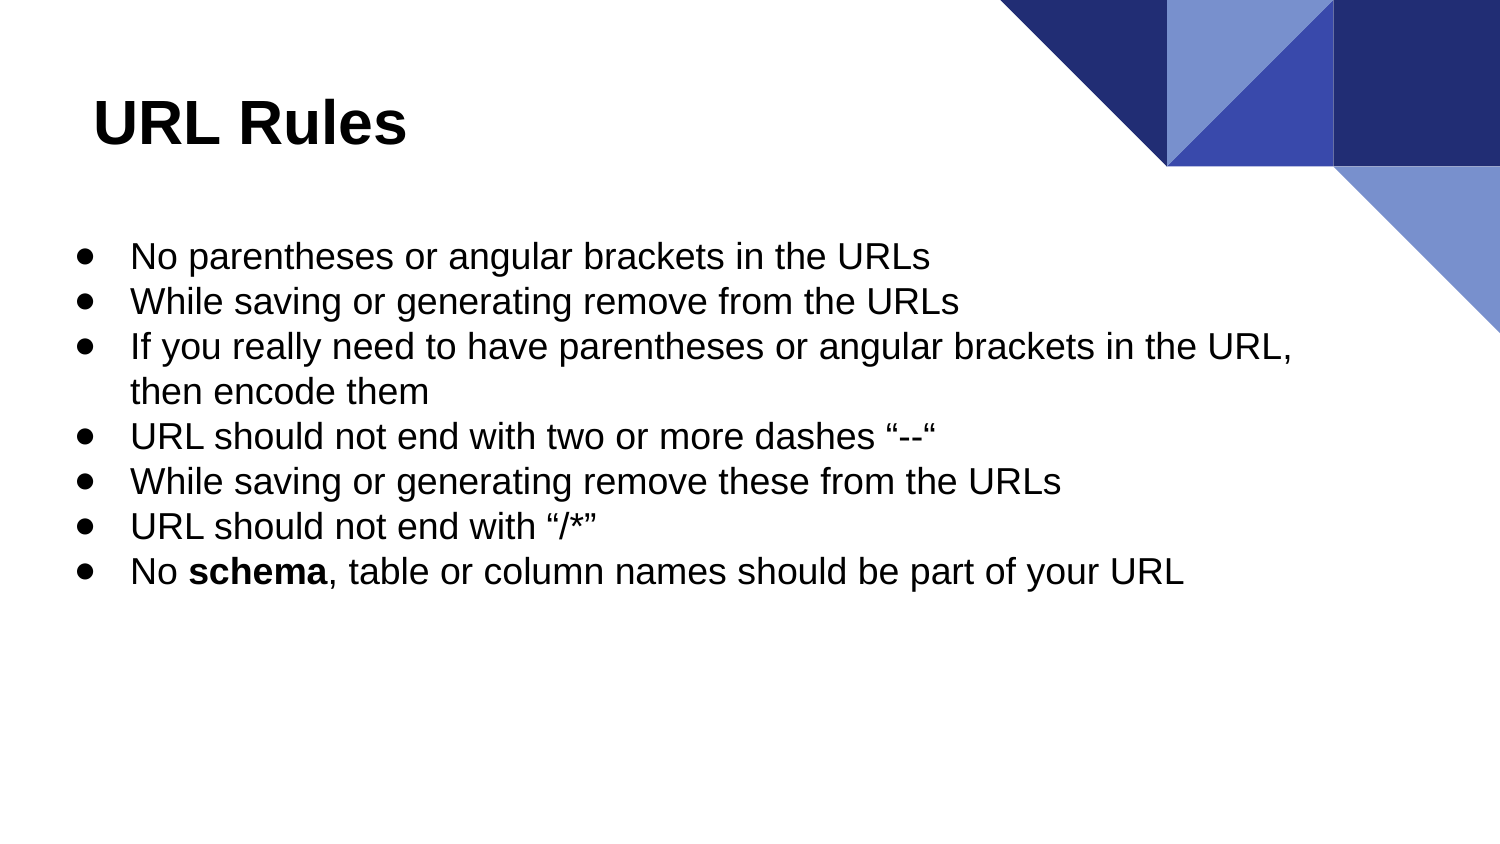

URL Rules
No parentheses or angular brackets in the URLs
While saving or generating remove from the URLs
If you really need to have parentheses or angular brackets in the URL, then encode them
URL should not end with two or more dashes “--“
While saving or generating remove these from the URLs
URL should not end with “/*”
No schema, table or column names should be part of your URL
#